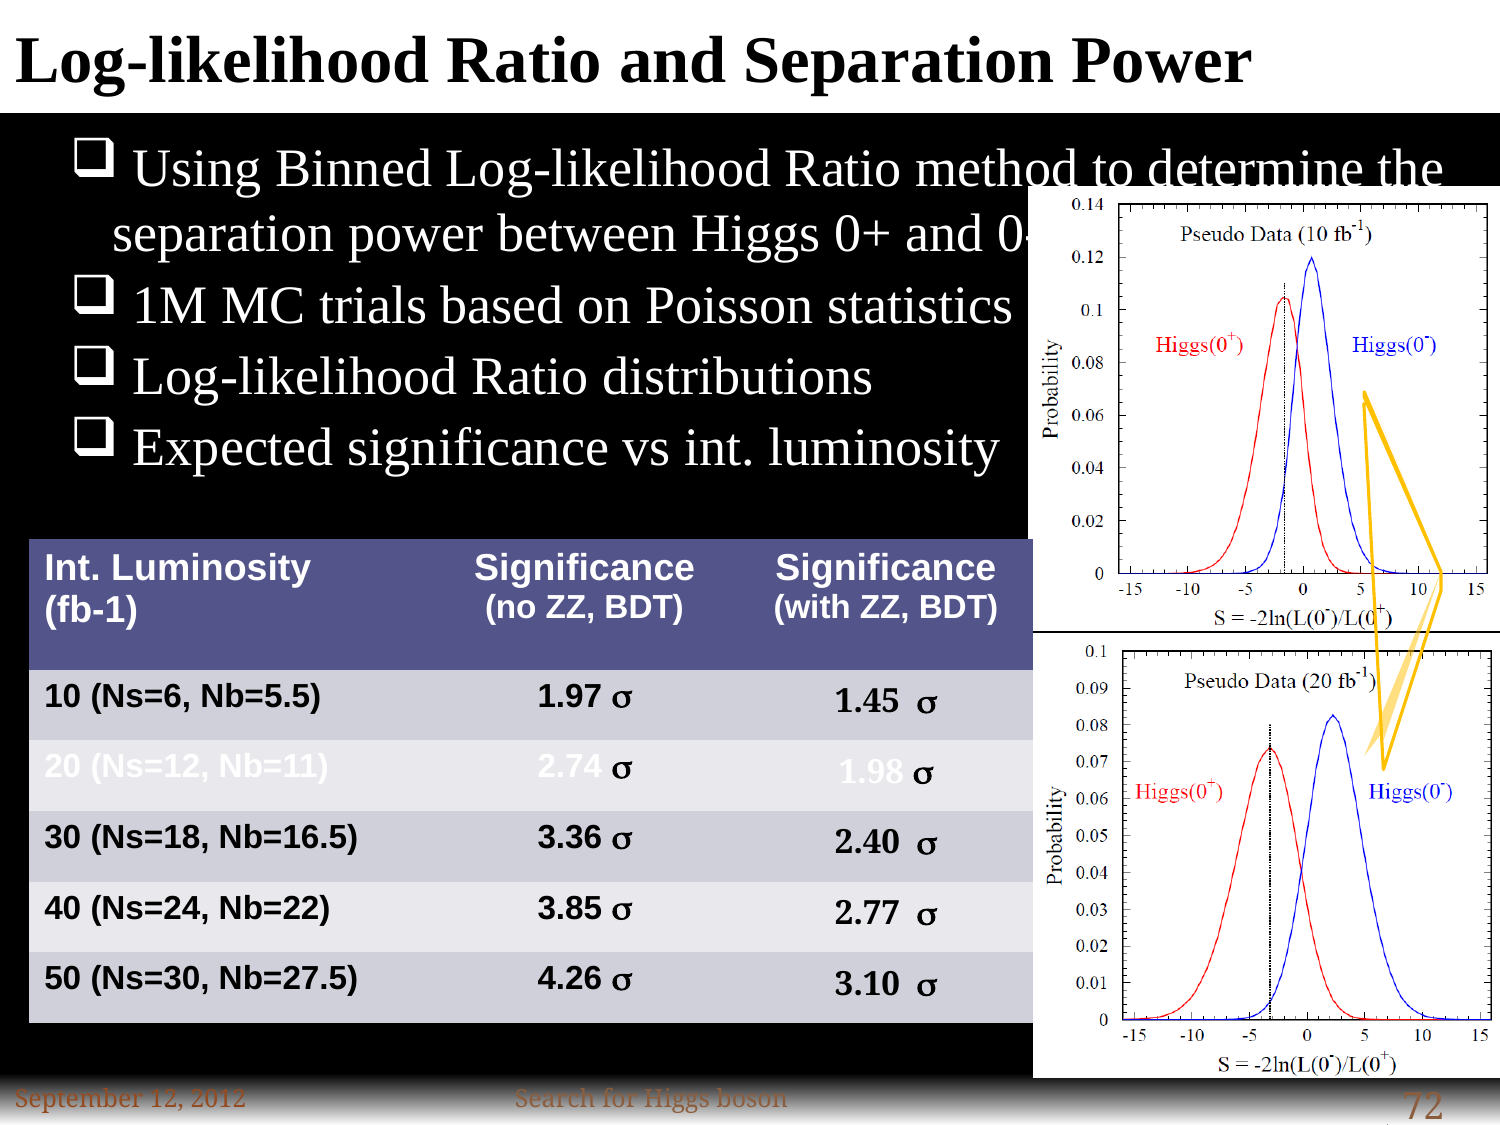

# Log-likelihood Ratio and Separation Power
 Using Binned Log-likelihood Ratio method to determine the separation power between Higgs 0+ and 0-
 1M MC trials based on Poisson statistics
 Log-likelihood Ratio distributions
 Expected significance vs int. luminosity
| Int. Luminosity (fb-1) | Significance (no ZZ, BDT) | Significance (with ZZ, BDT) |
| --- | --- | --- |
| 10 (Ns=6, Nb=5.5) | 1.97 s | 1.45 s |
| 20 (Ns=12, Nb=11) | 2.74 s | 1.98 s |
| 30 (Ns=18, Nb=16.5) | 3.36 s | 2.40 s |
| 40 (Ns=24, Nb=22) | 3.85 s | 2.77 s |
| 50 (Ns=30, Nb=27.5) | 4.26 s | 3.10 s |
September 12, 2012
Search for Higgs boson